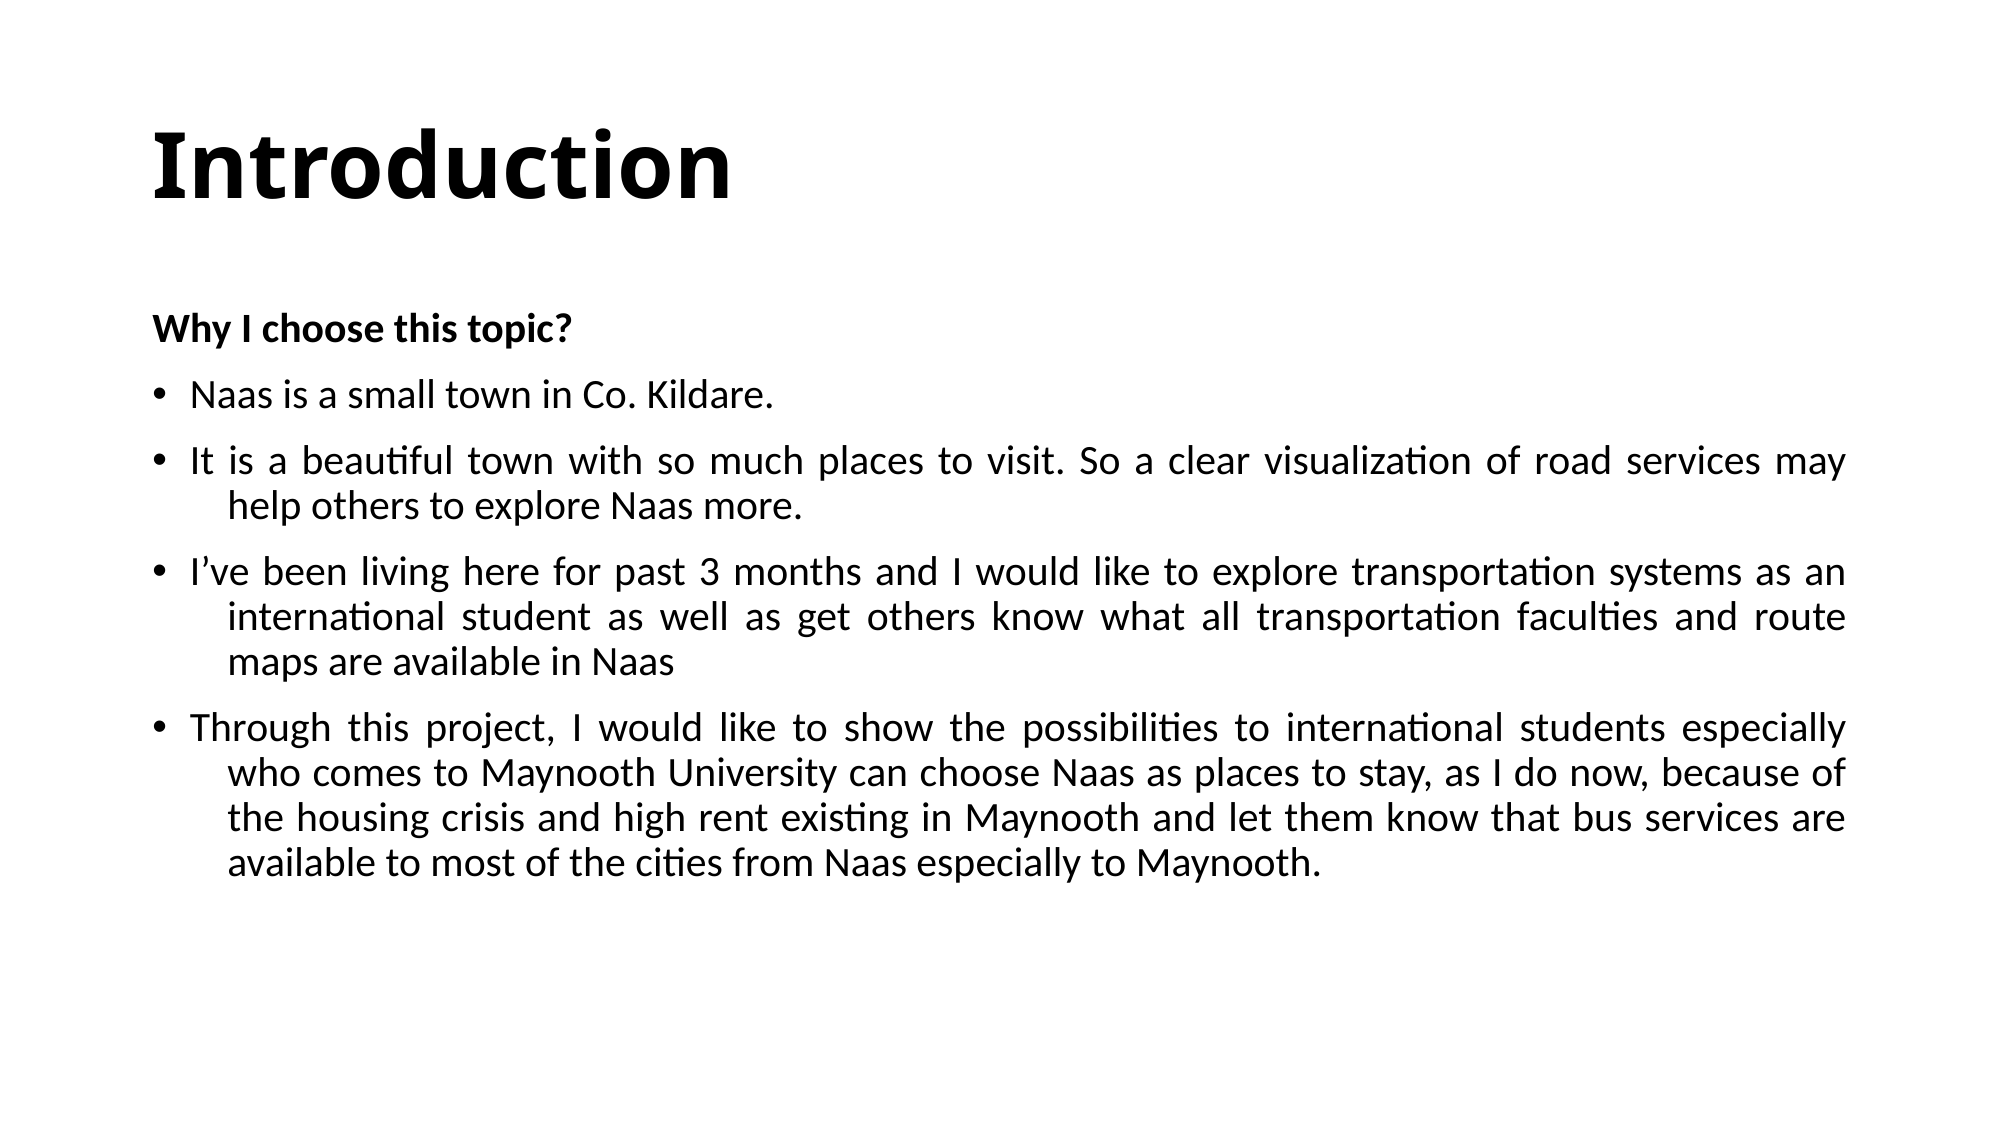

# Introduction
Why I choose this topic?
Naas is a small town in Co. Kildare.
It is a beautiful town with so much places to visit. So a clear visualization of road services may help others to explore Naas more.
I’ve been living here for past 3 months and I would like to explore transportation systems as an international student as well as get others know what all transportation faculties and route maps are available in Naas
Through this project, I would like to show the possibilities to international students especially who comes to Maynooth University can choose Naas as places to stay, as I do now, because of the housing crisis and high rent existing in Maynooth and let them know that bus services are available to most of the cities from Naas especially to Maynooth.